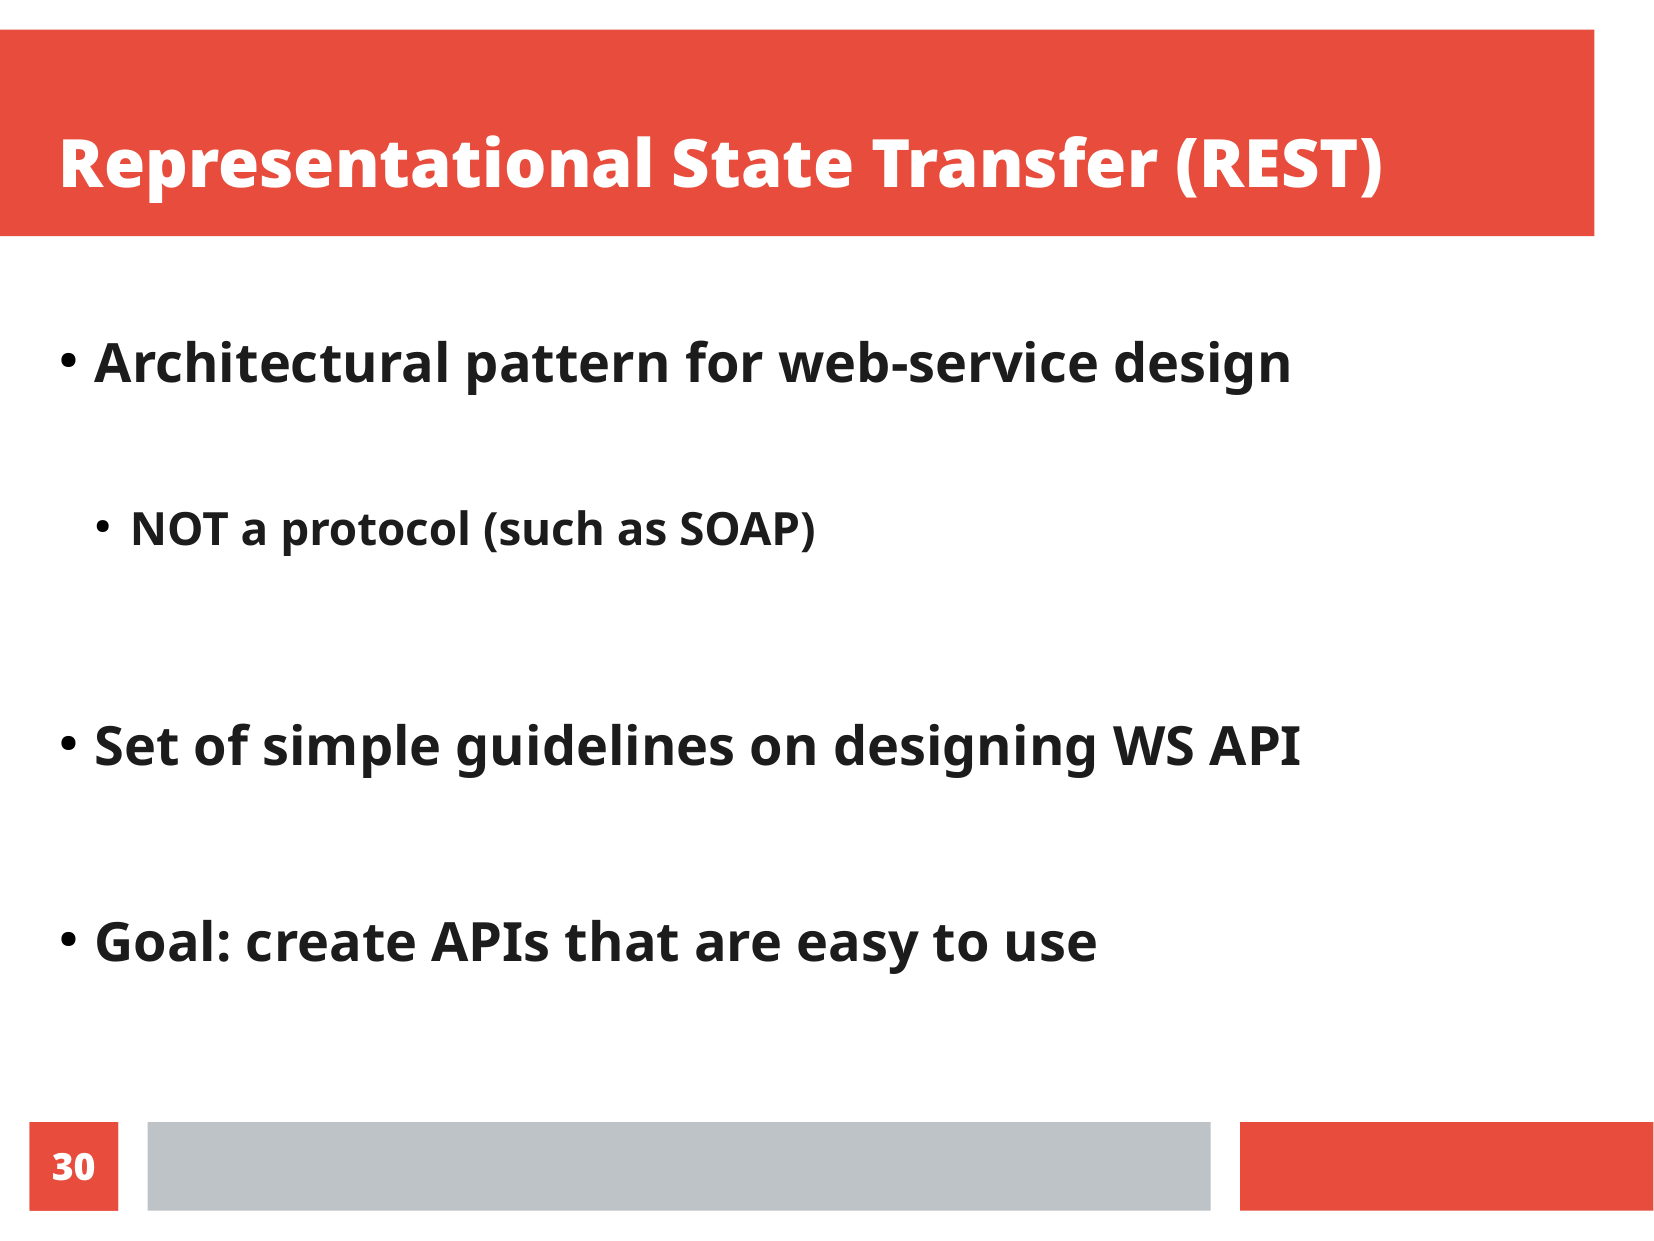

# Representational State Transfer (REST)
Architectural pattern for web-service design
NOT a protocol (such as SOAP)
Set of simple guidelines on designing WS API
Goal: create APIs that are easy to use
30